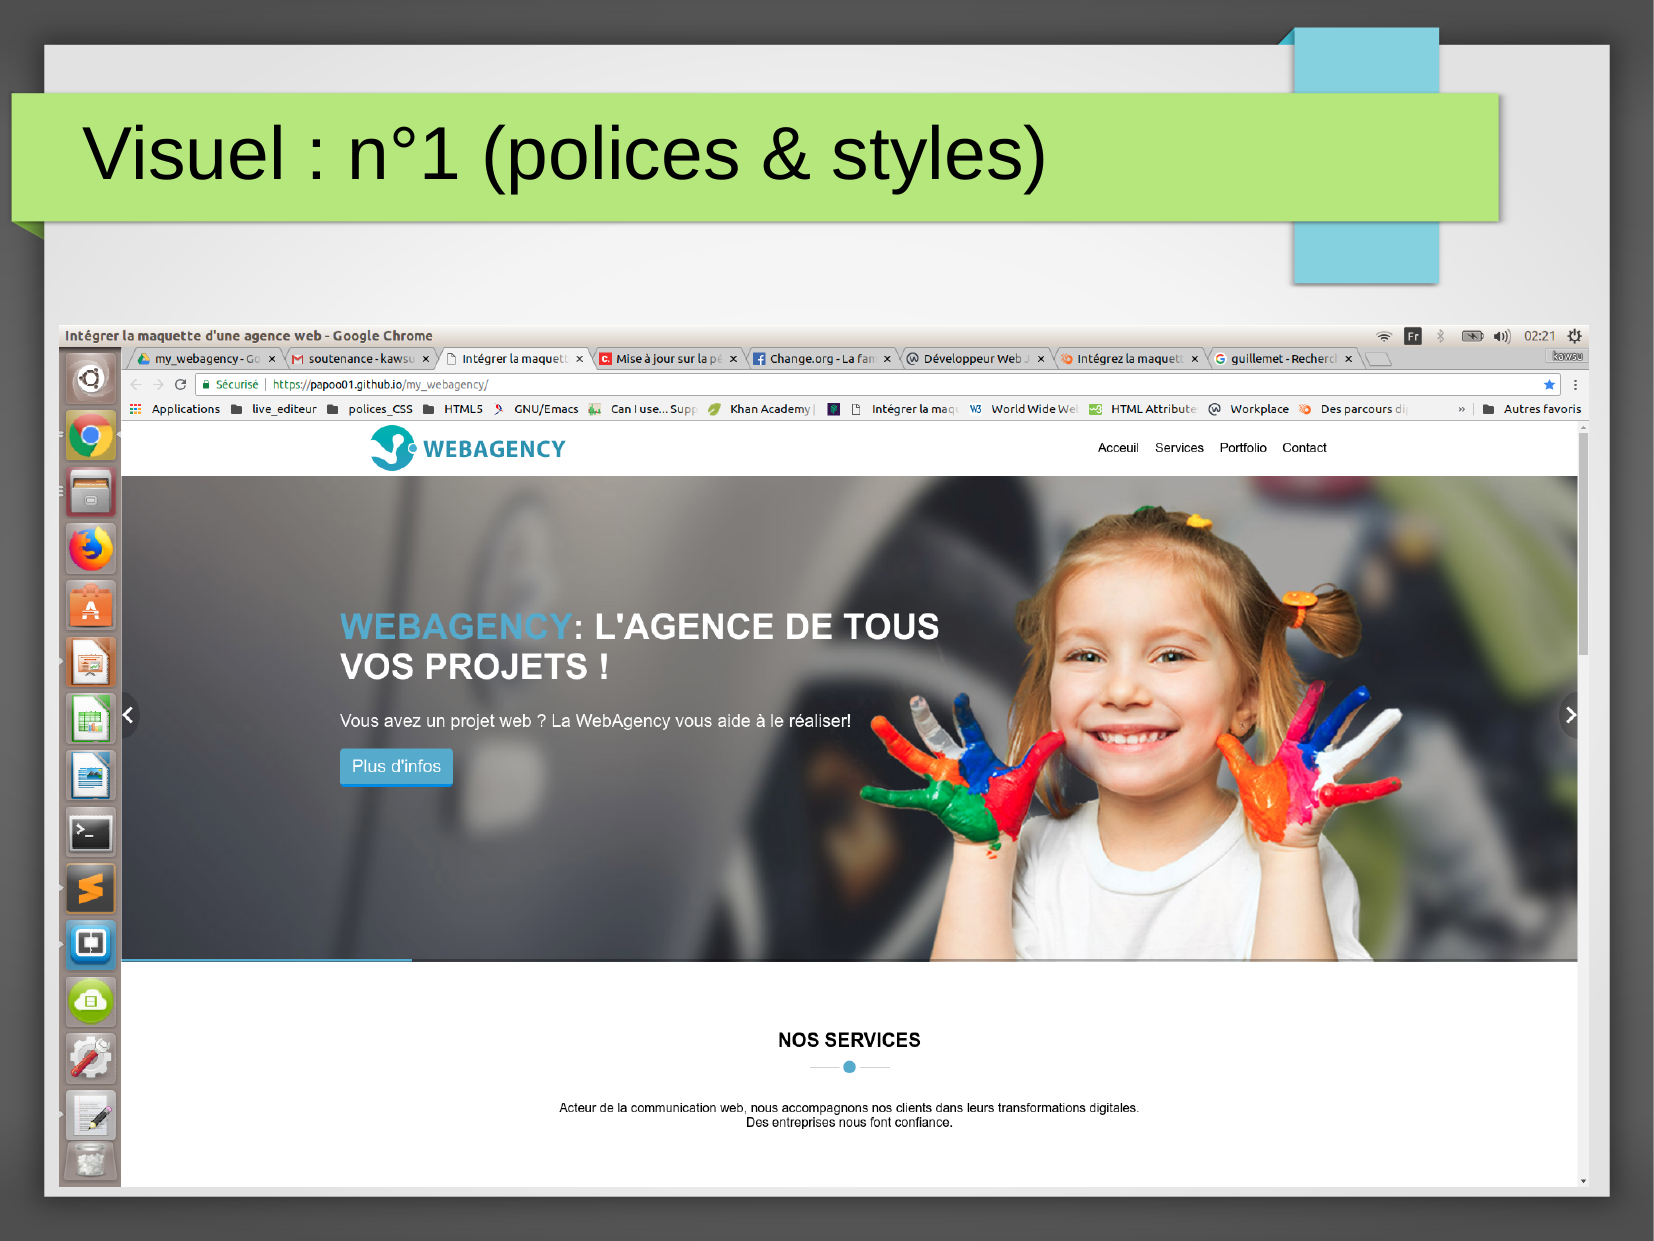

# Visuel : n°1 (polices & styles)